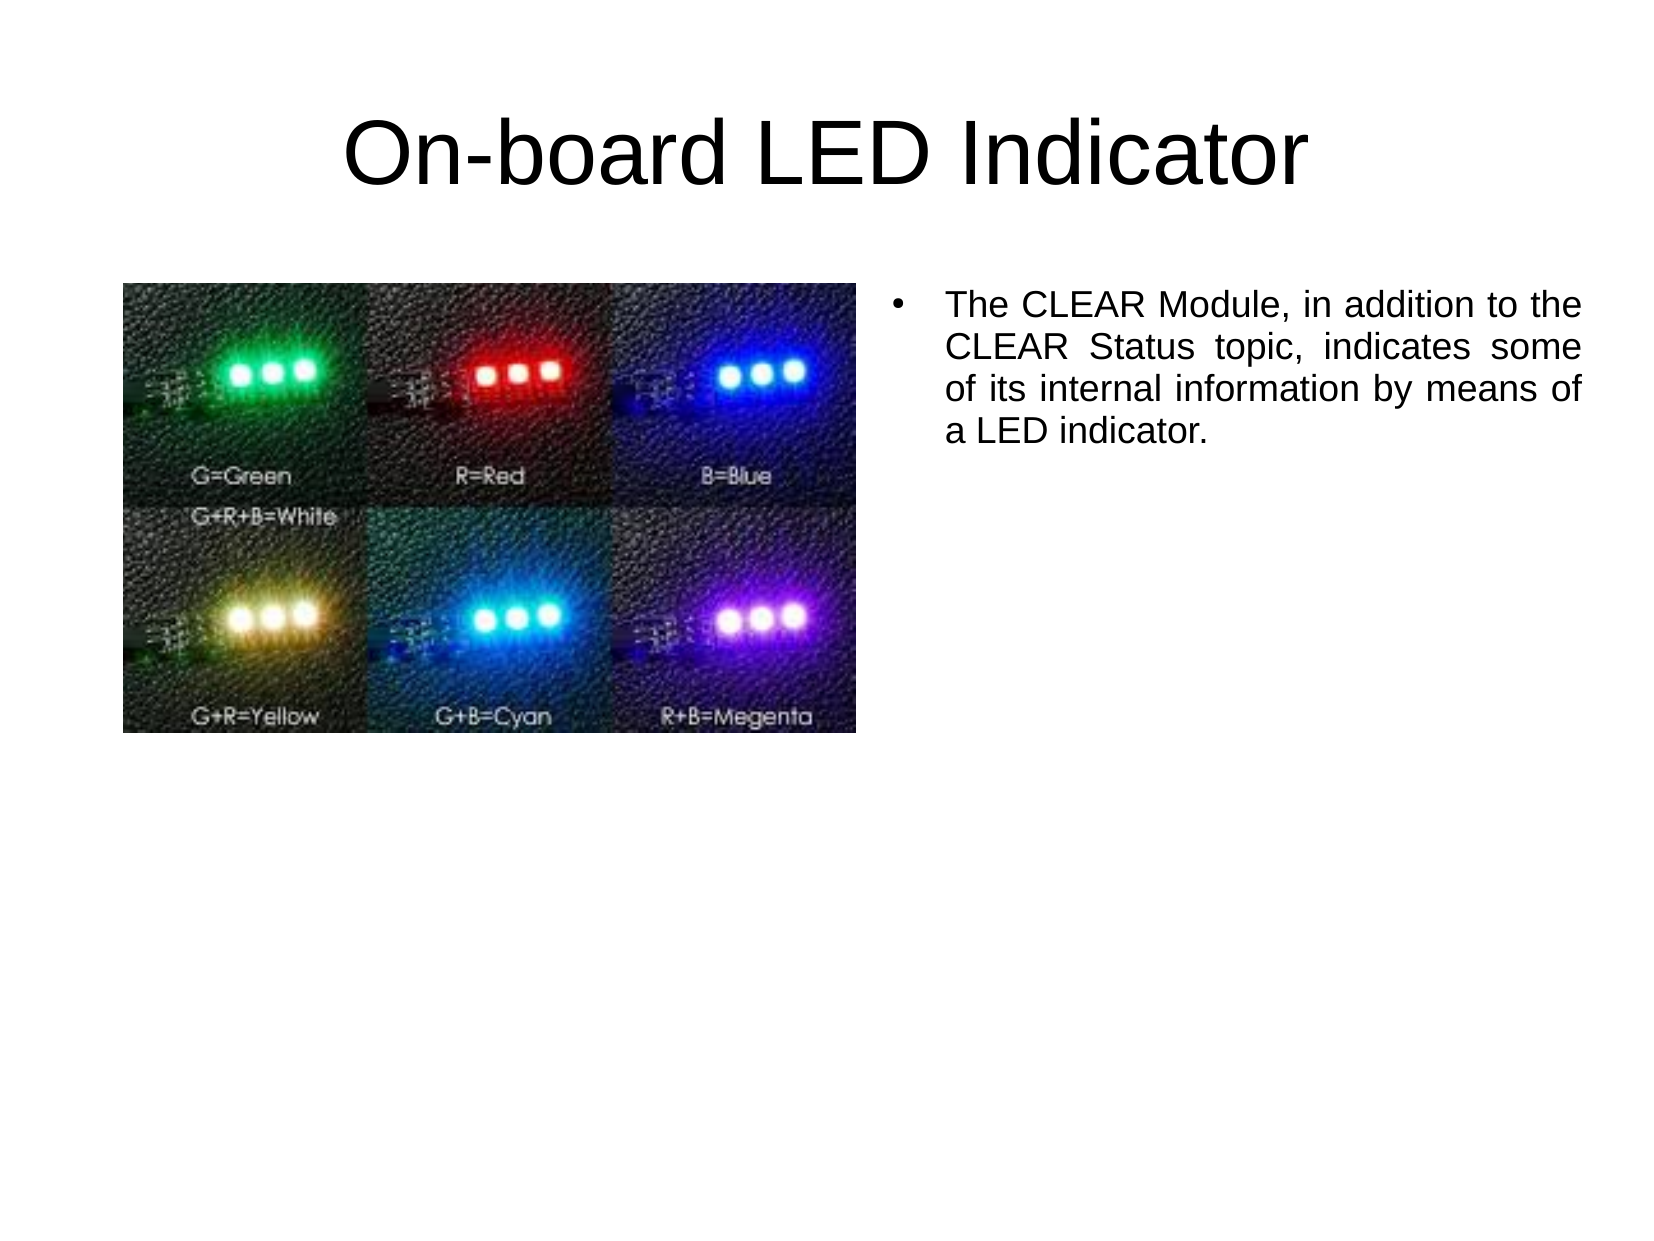

# On-board LED Indicator
The CLEAR Module, in addition to the CLEAR Status topic, indicates some of its internal information by means of a LED indicator.